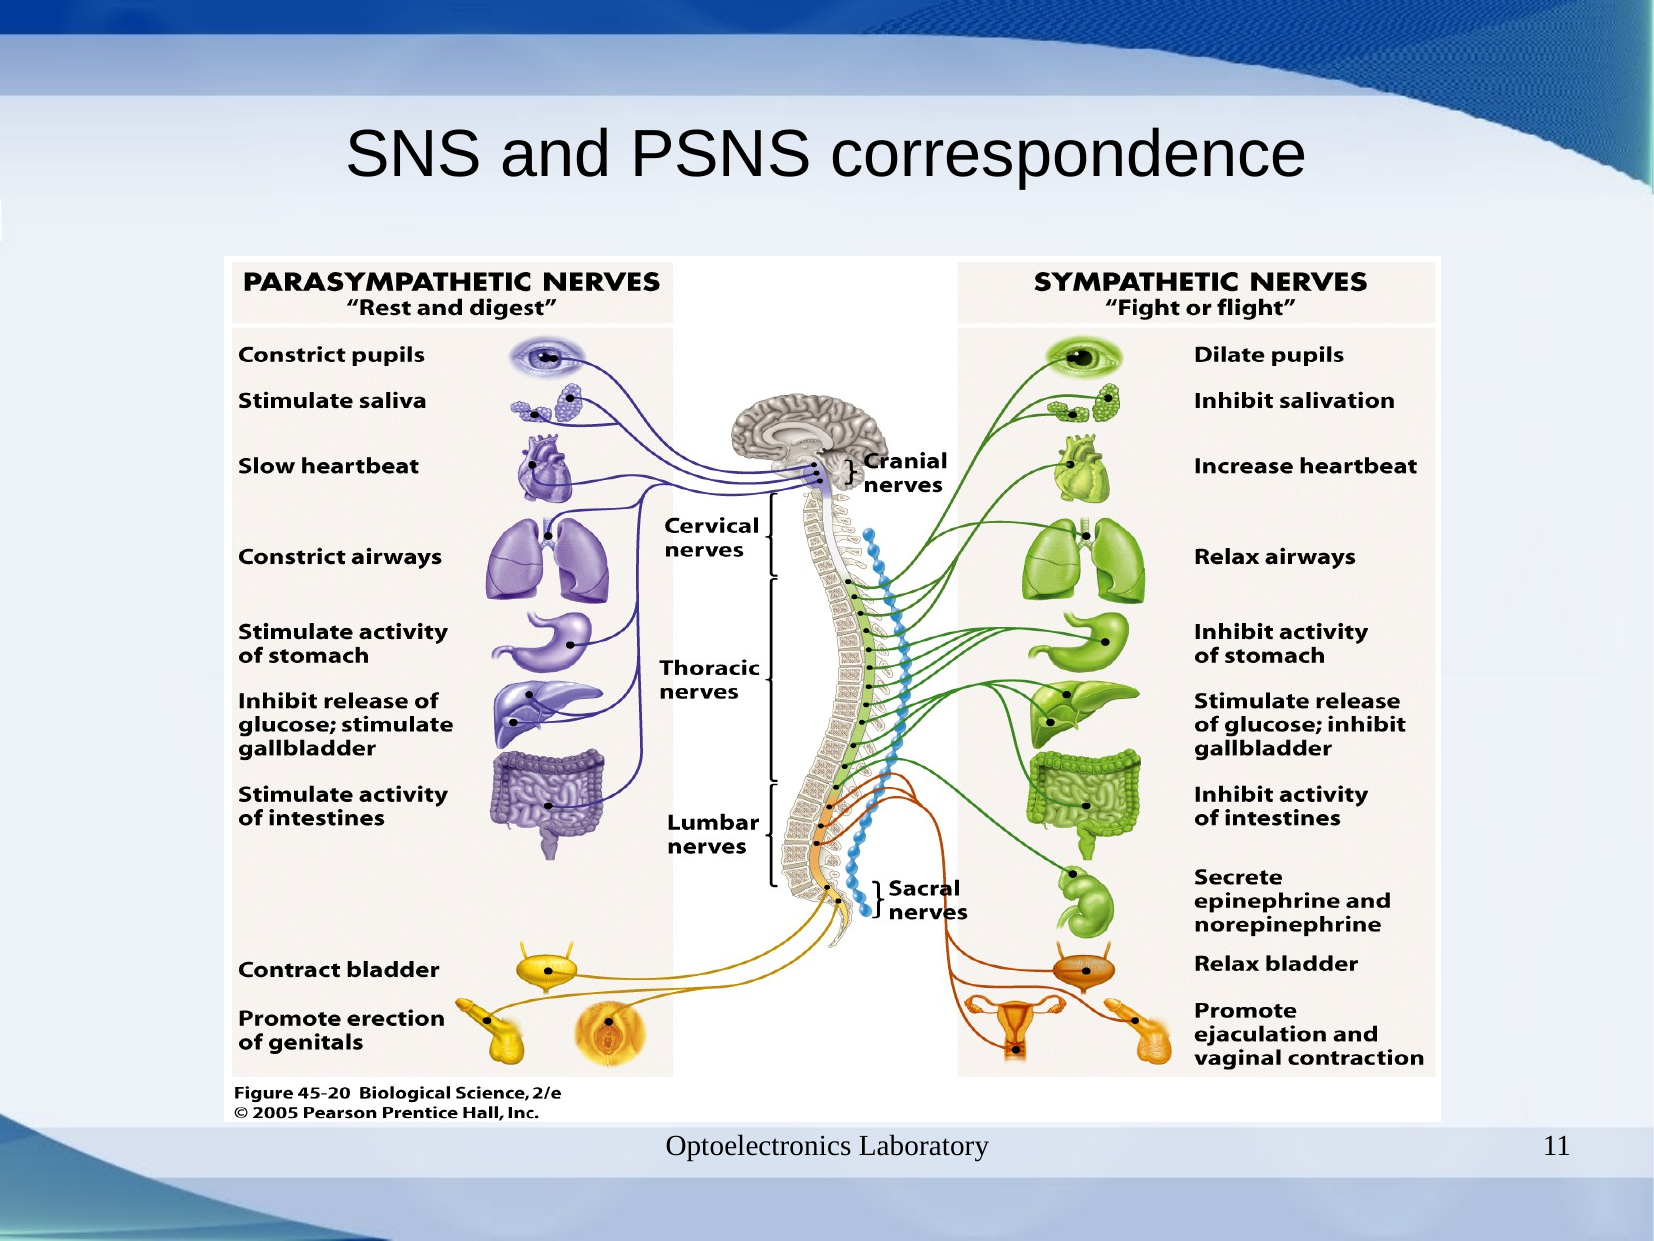

# SNS and PSNS correspondence
Optoelectronics Laboratory
11